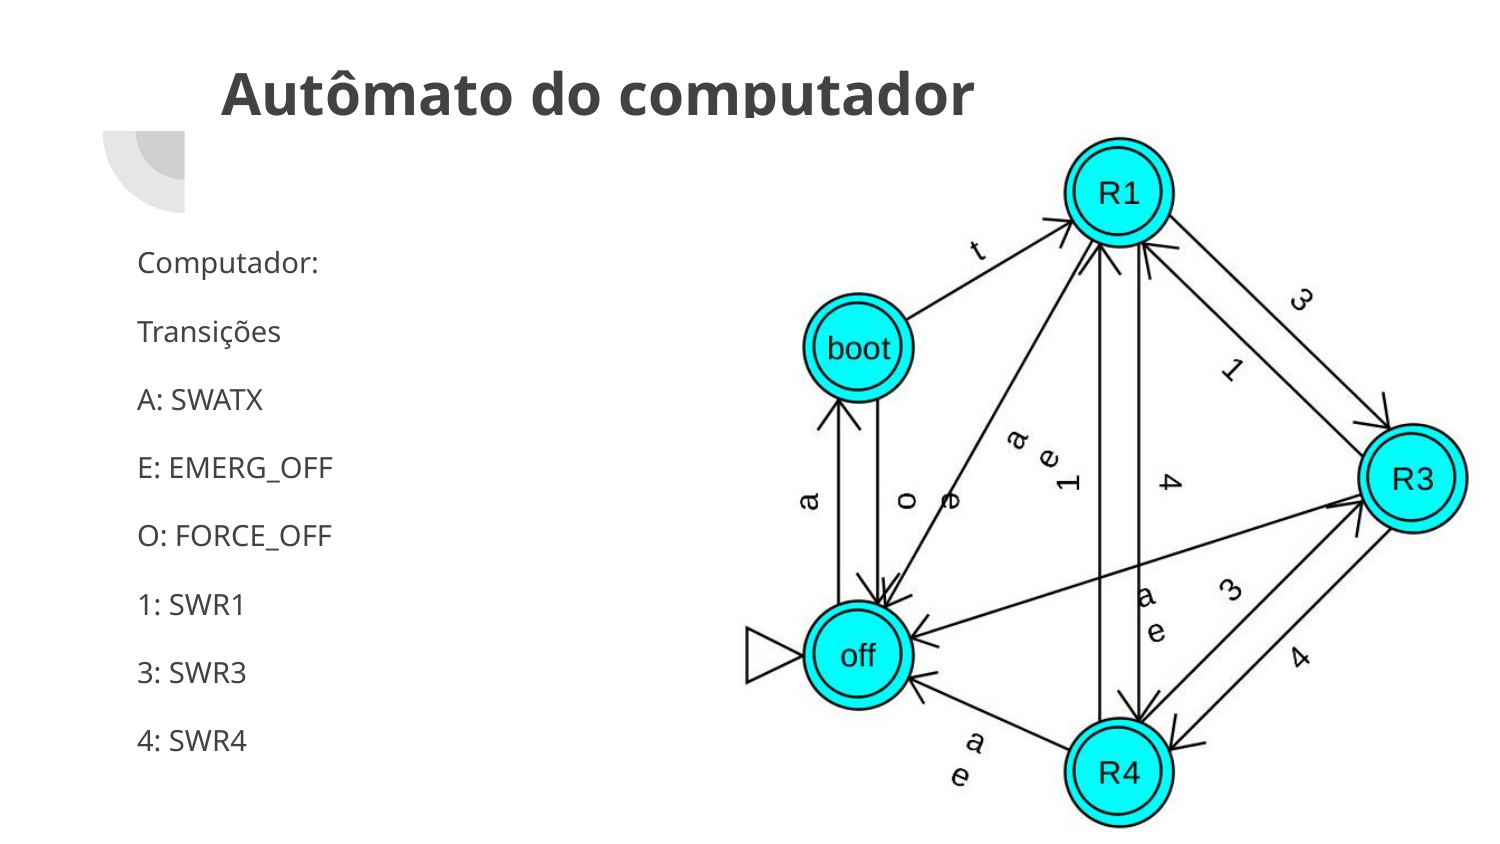

# Autômato do computador
Computador:
Transições
A: SWATX
E: EMERG_OFF
O: FORCE_OFF
1: SWR1
3: SWR3
4: SWR4